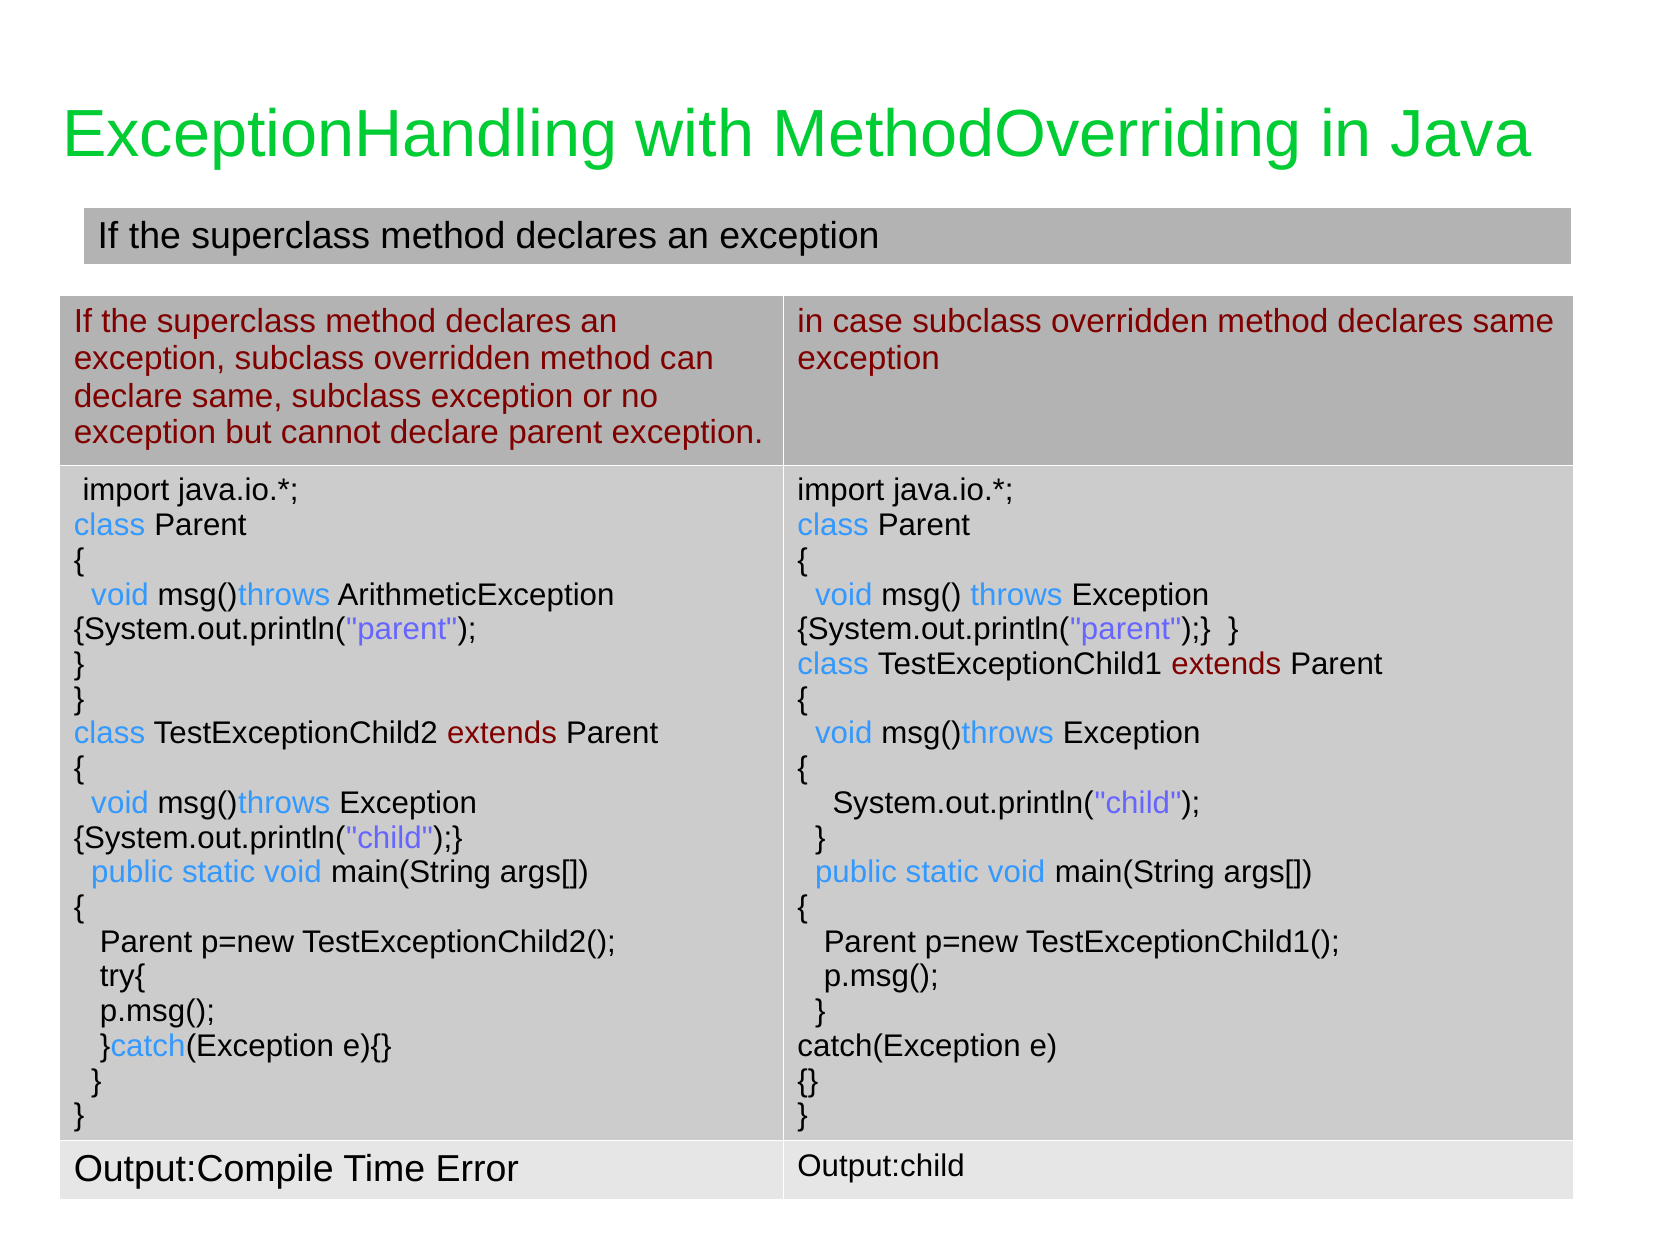

# ExceptionHandling with MethodOverriding in Java
| If the superclass method declares an exception |
| --- |
| If the superclass method declares an exception, subclass overridden method can declare same, subclass exception or no exception but cannot declare parent exception. | in case subclass overridden method declares same exception |
| --- | --- |
| import java.io.\*; class Parent { void msg()throws ArithmeticException {System.out.println("parent"); } } class TestExceptionChild2 extends Parent { void msg()throws Exception {System.out.println("child");} public static void main(String args[]) { Parent p=new TestExceptionChild2(); try{ p.msg(); }catch(Exception e){} } } | import java.io.\*; class Parent { void msg() throws Exception {System.out.println("parent");} } class TestExceptionChild1 extends Parent { void msg()throws Exception { System.out.println("child"); } public static void main(String args[]) { Parent p=new TestExceptionChild1(); p.msg(); } catch(Exception e) {} } |
| Output:Compile Time Error | Output:child |